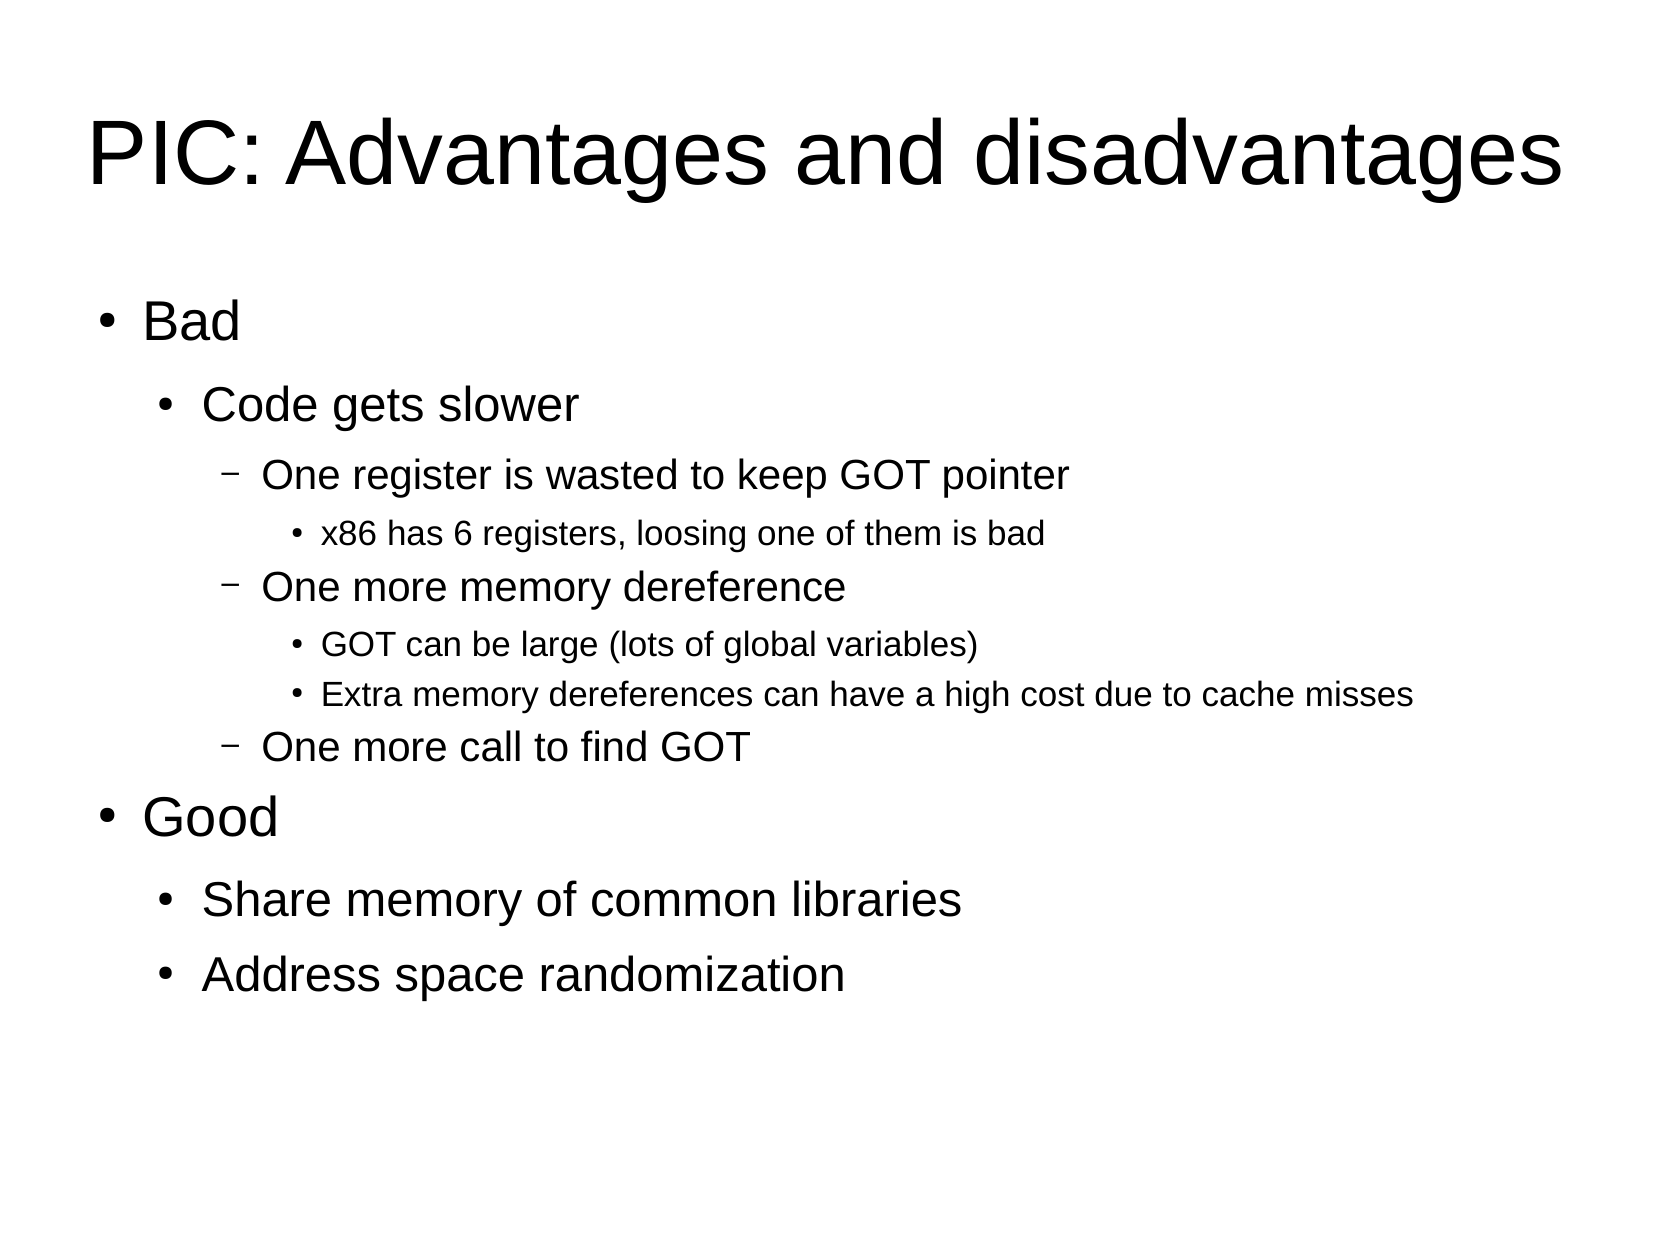

# PIC: Advantages and disadvantages
Bad
Code gets slower
One register is wasted to keep GOT pointer
x86 has 6 registers, loosing one of them is bad
One more memory dereference
GOT can be large (lots of global variables)
Extra memory dereferences can have a high cost due to cache misses
One more call to find GOT
Good
Share memory of common libraries
Address space randomization